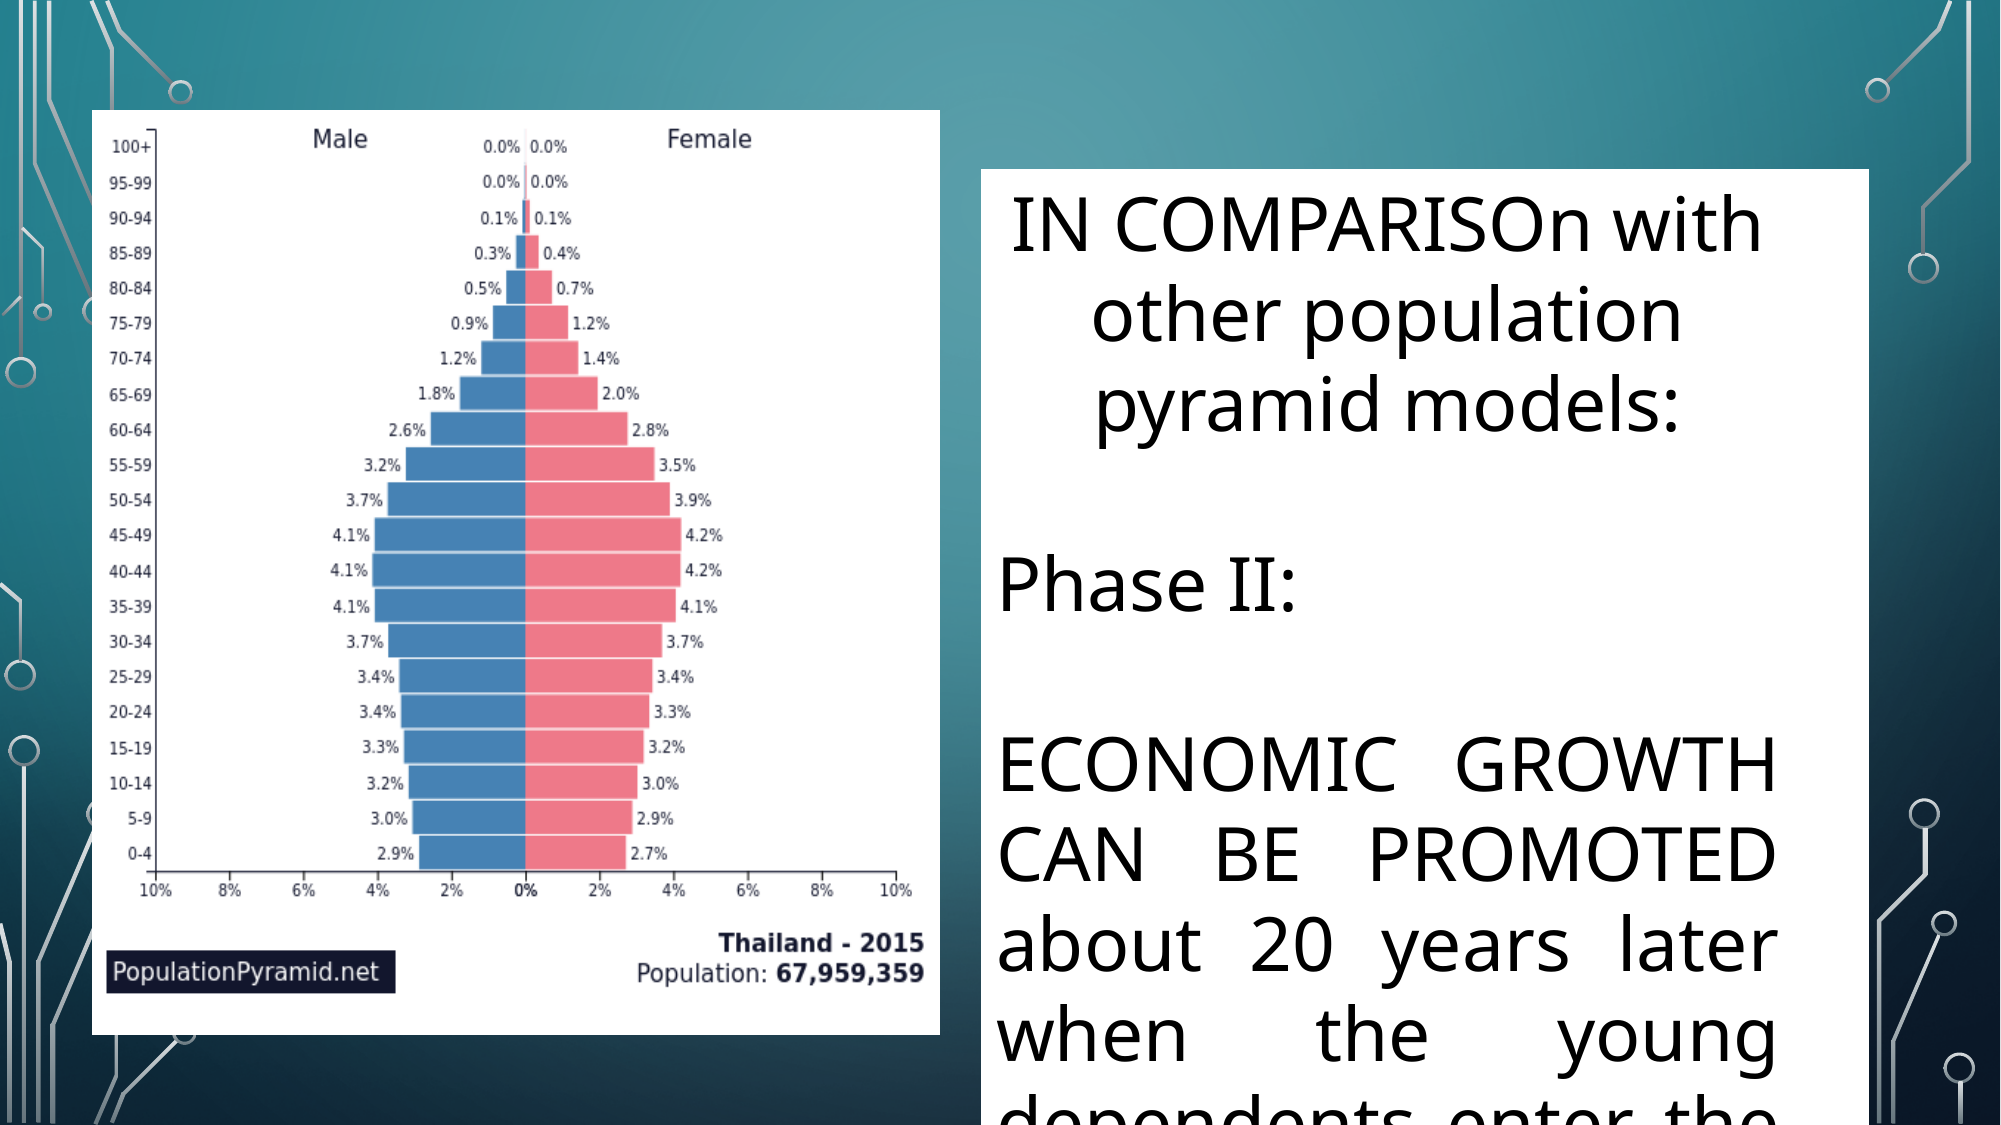

IN COMPARISOn with other population pyramid models:
Phase II:
ECONOMIC GROWTH CAN BE PROMOTED about 20 years later when the young dependents enter the working age group